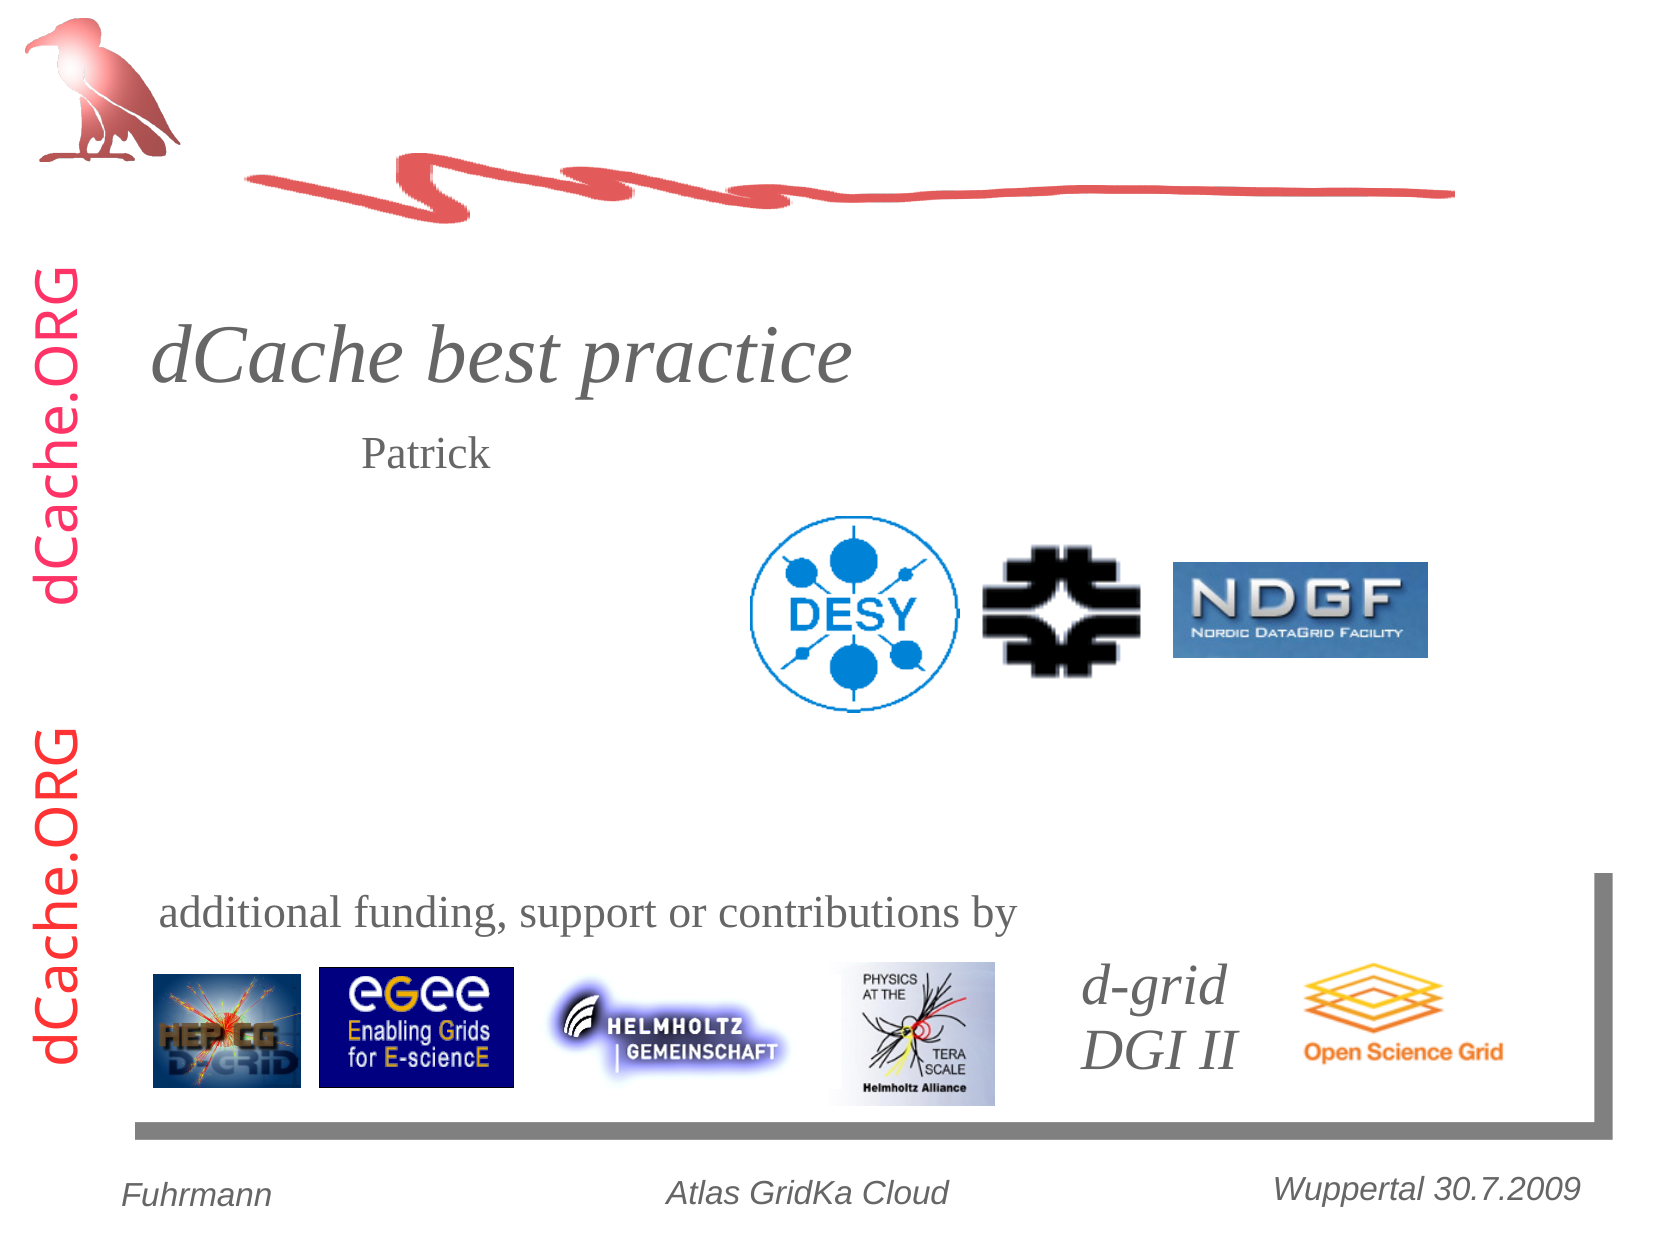

dCache best practice
Patrick
additional funding, support or contributions by
d-grid
DGI II